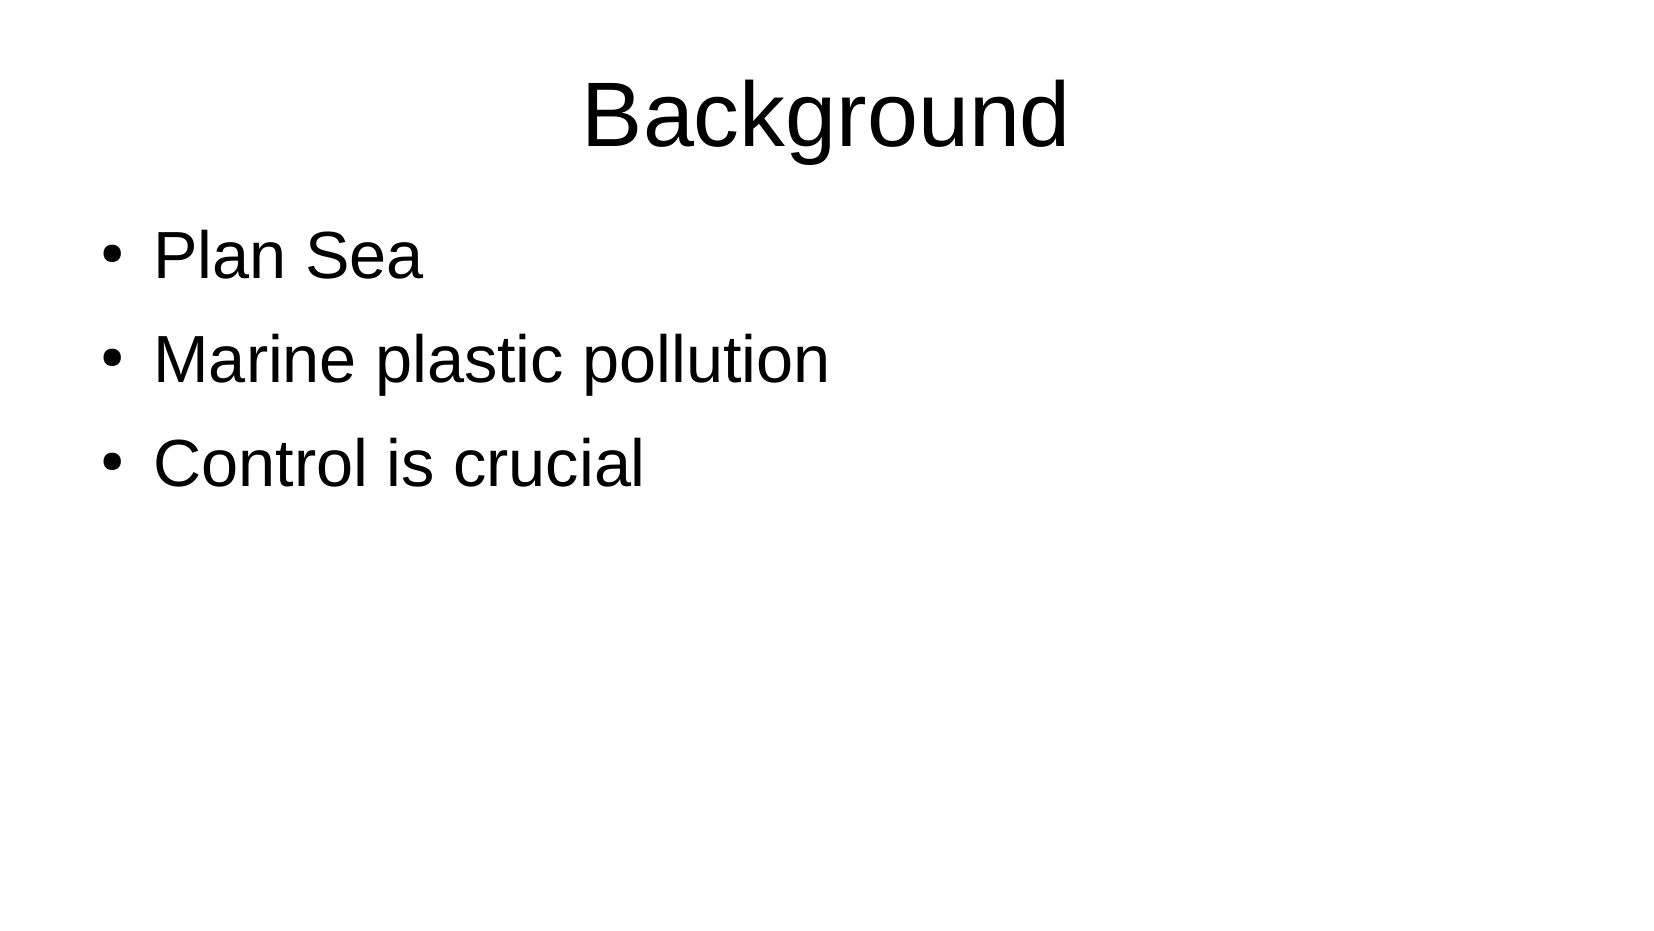

# Background
Plan Sea
Marine plastic pollution
Control is crucial